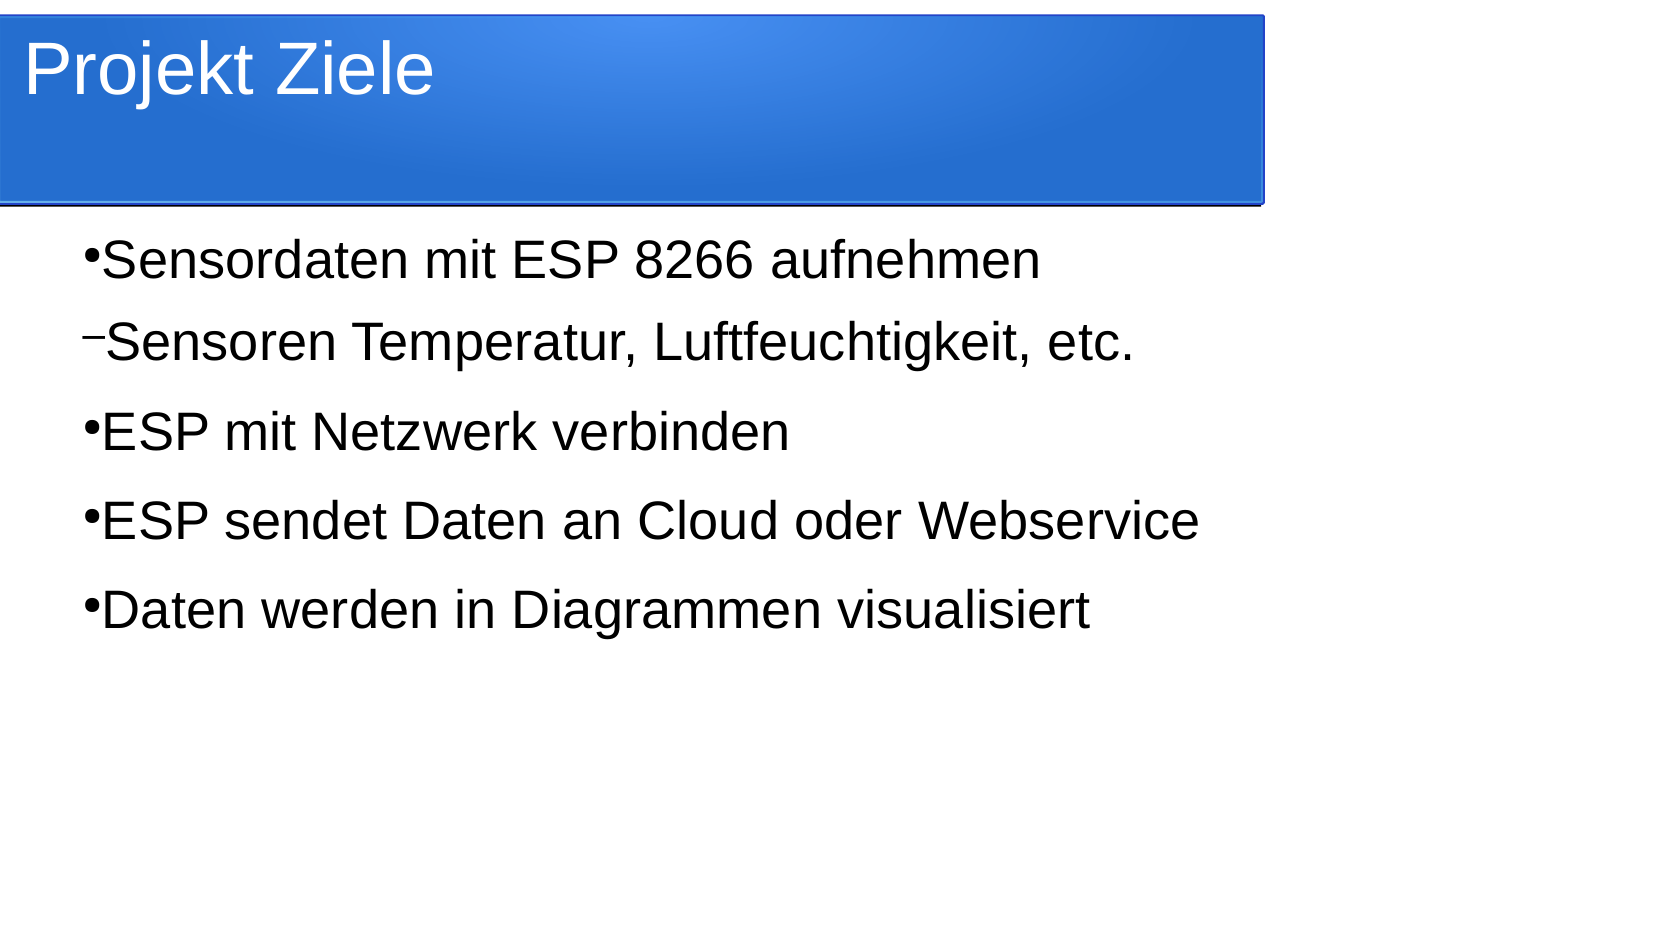

# Projekt Ziele
Sensordaten mit ESP 8266 aufnehmen
Sensoren Temperatur, Luftfeuchtigkeit, etc.
ESP mit Netzwerk verbinden
ESP sendet Daten an Cloud oder Webservice
Daten werden in Diagrammen visualisiert